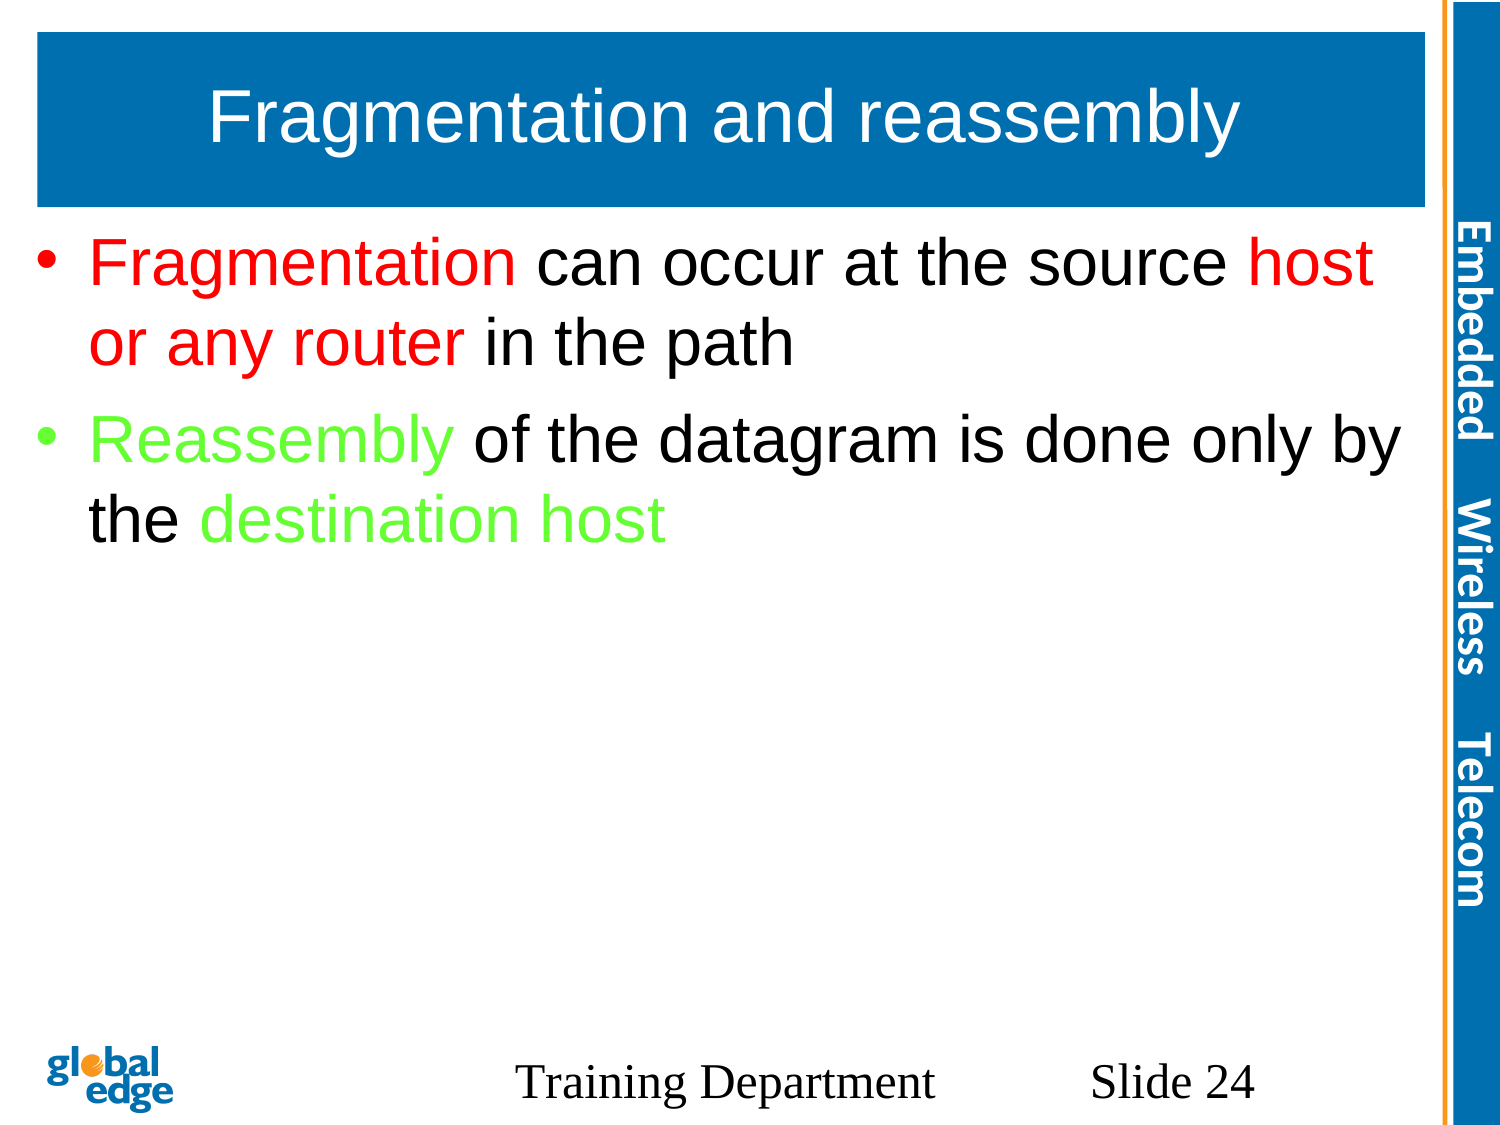

# Fragmentation and reassembly
Fragmentation can occur at the source host or any router in the path
Reassembly of the datagram is done only by the destination host
24